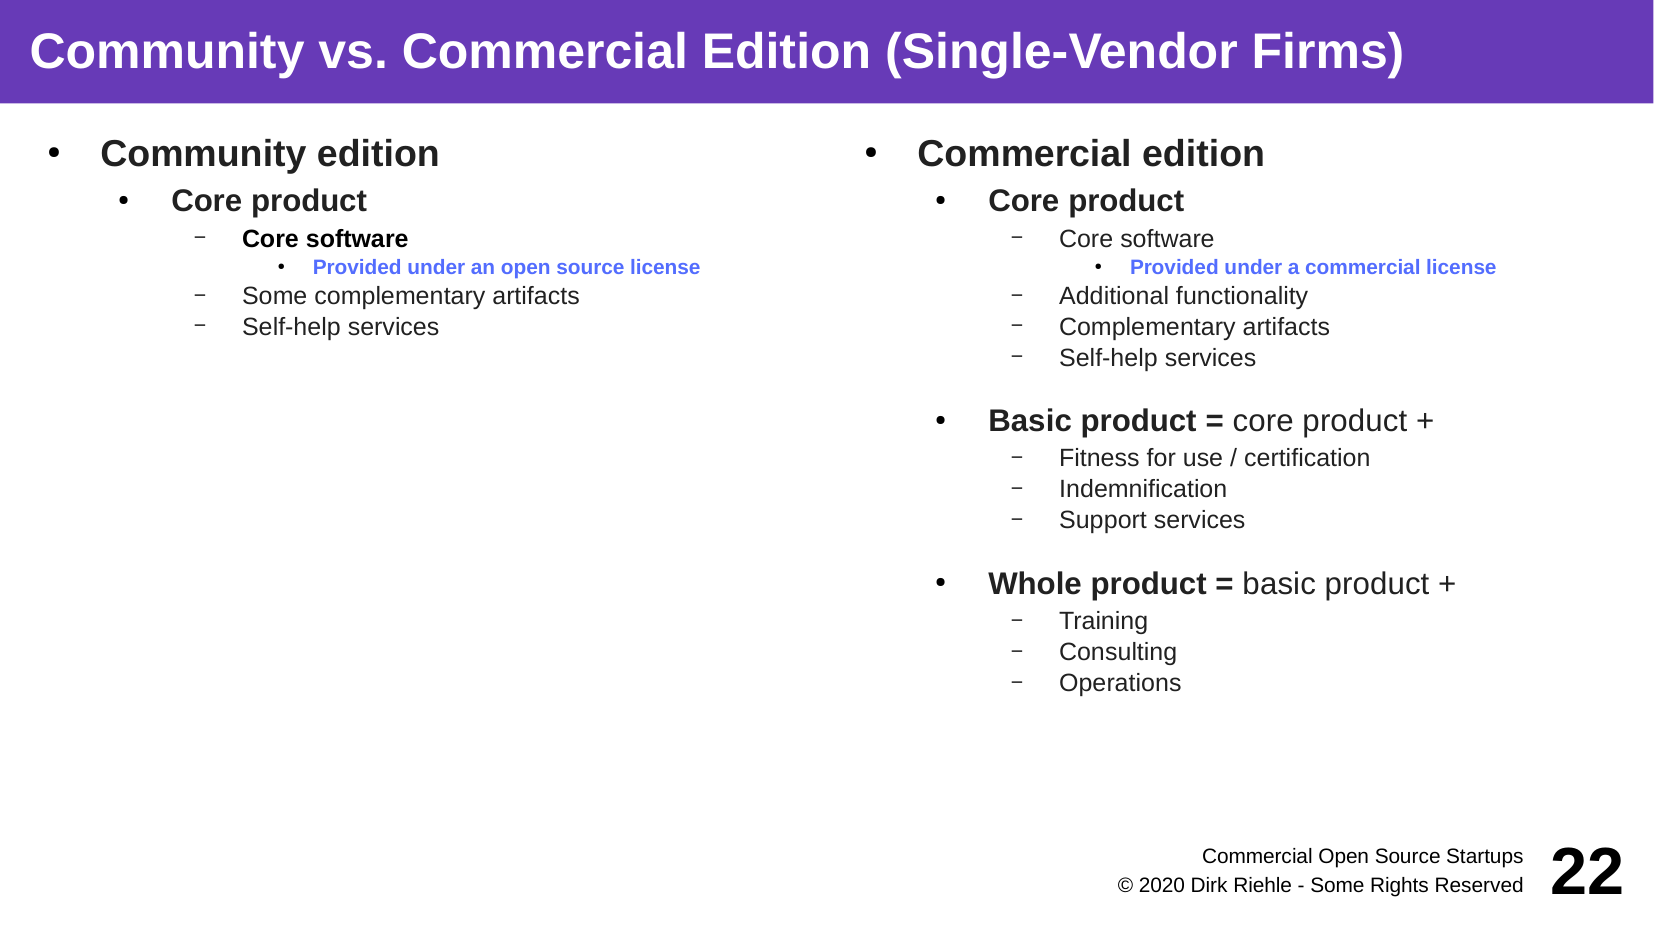

# Community vs. Commercial Edition (Single-Vendor Firms)
Community edition
Core product
Core software
Provided under an open source license
Some complementary artifacts
Self-help services
Commercial edition
Core product
Core software
Provided under a commercial license
Additional functionality
Complementary artifacts
Self-help services
Basic product = core product +
Fitness for use / certification
Indemnification
Support services
Whole product = basic product +
Training
Consulting
Operations
Commercial Open Source Startups
22
© 2020 Dirk Riehle - Some Rights Reserved